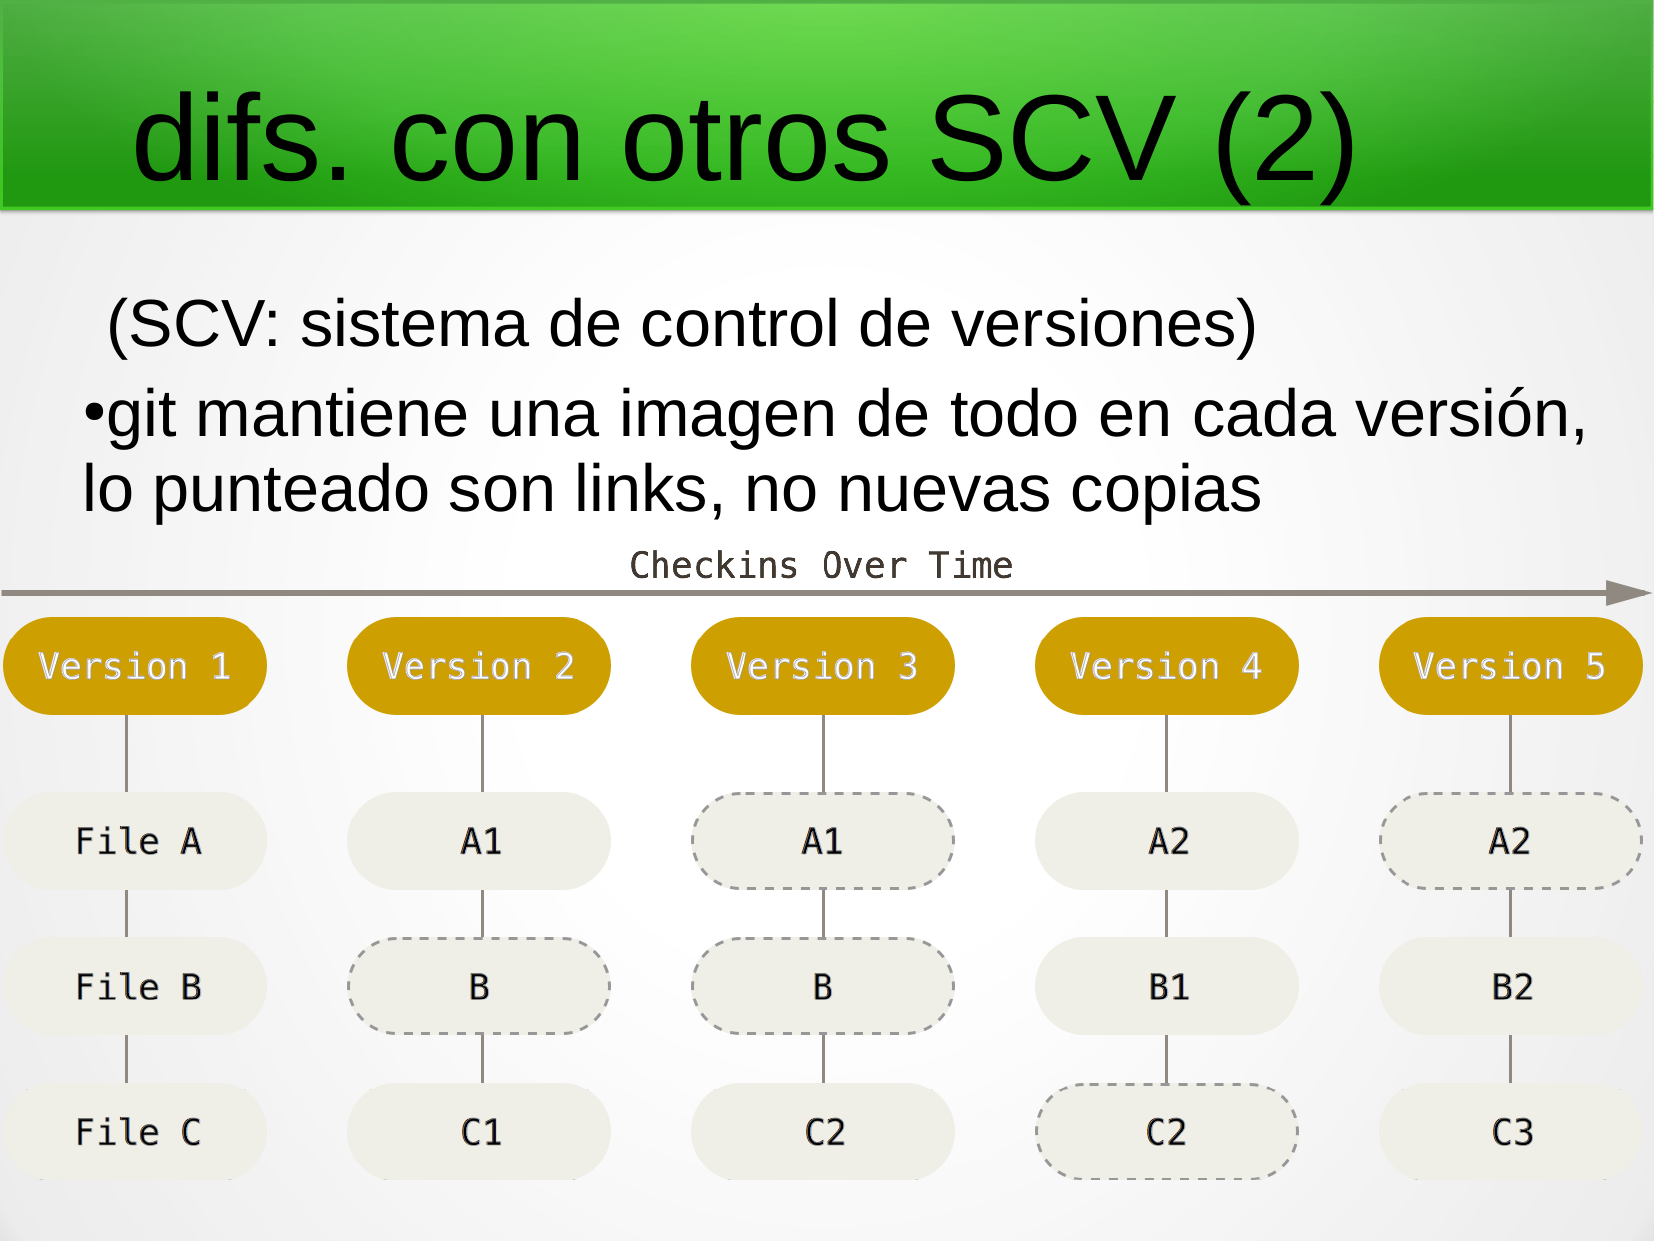

# (SCV: sistema de control de versiones)
git mantiene una imagen de todo en cada versión, lo punteado son links, no nuevas copias
difs. con otros SCV (2)